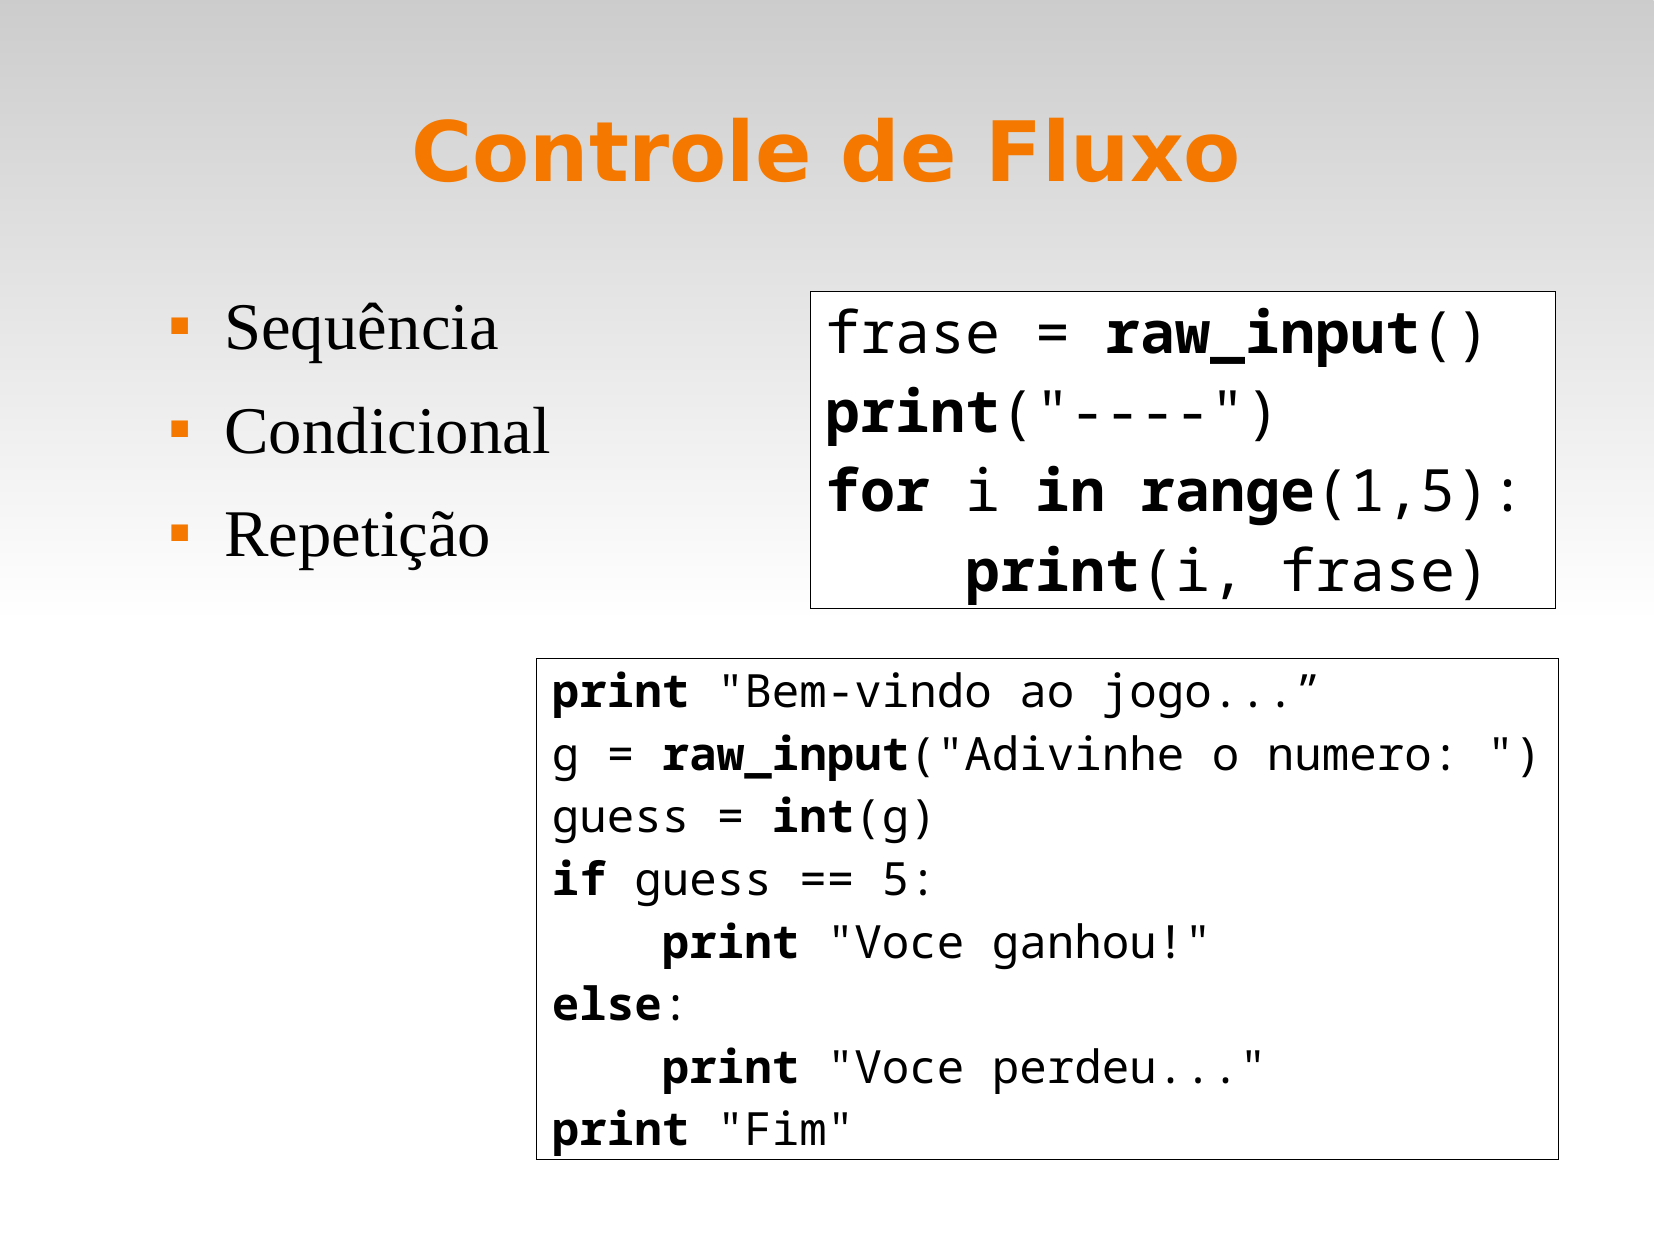

# Controle de Fluxo
Sequência
Condicional
Repetição
frase = raw_input()
print("----")
for i in range(1,5):
 print(i, frase)
print "Bem-vindo ao jogo...”
g = raw_input("Adivinhe o numero: ")
guess = int(g)
if guess == 5:
 print "Voce ganhou!"
else:
 print "Voce perdeu..."
print "Fim"